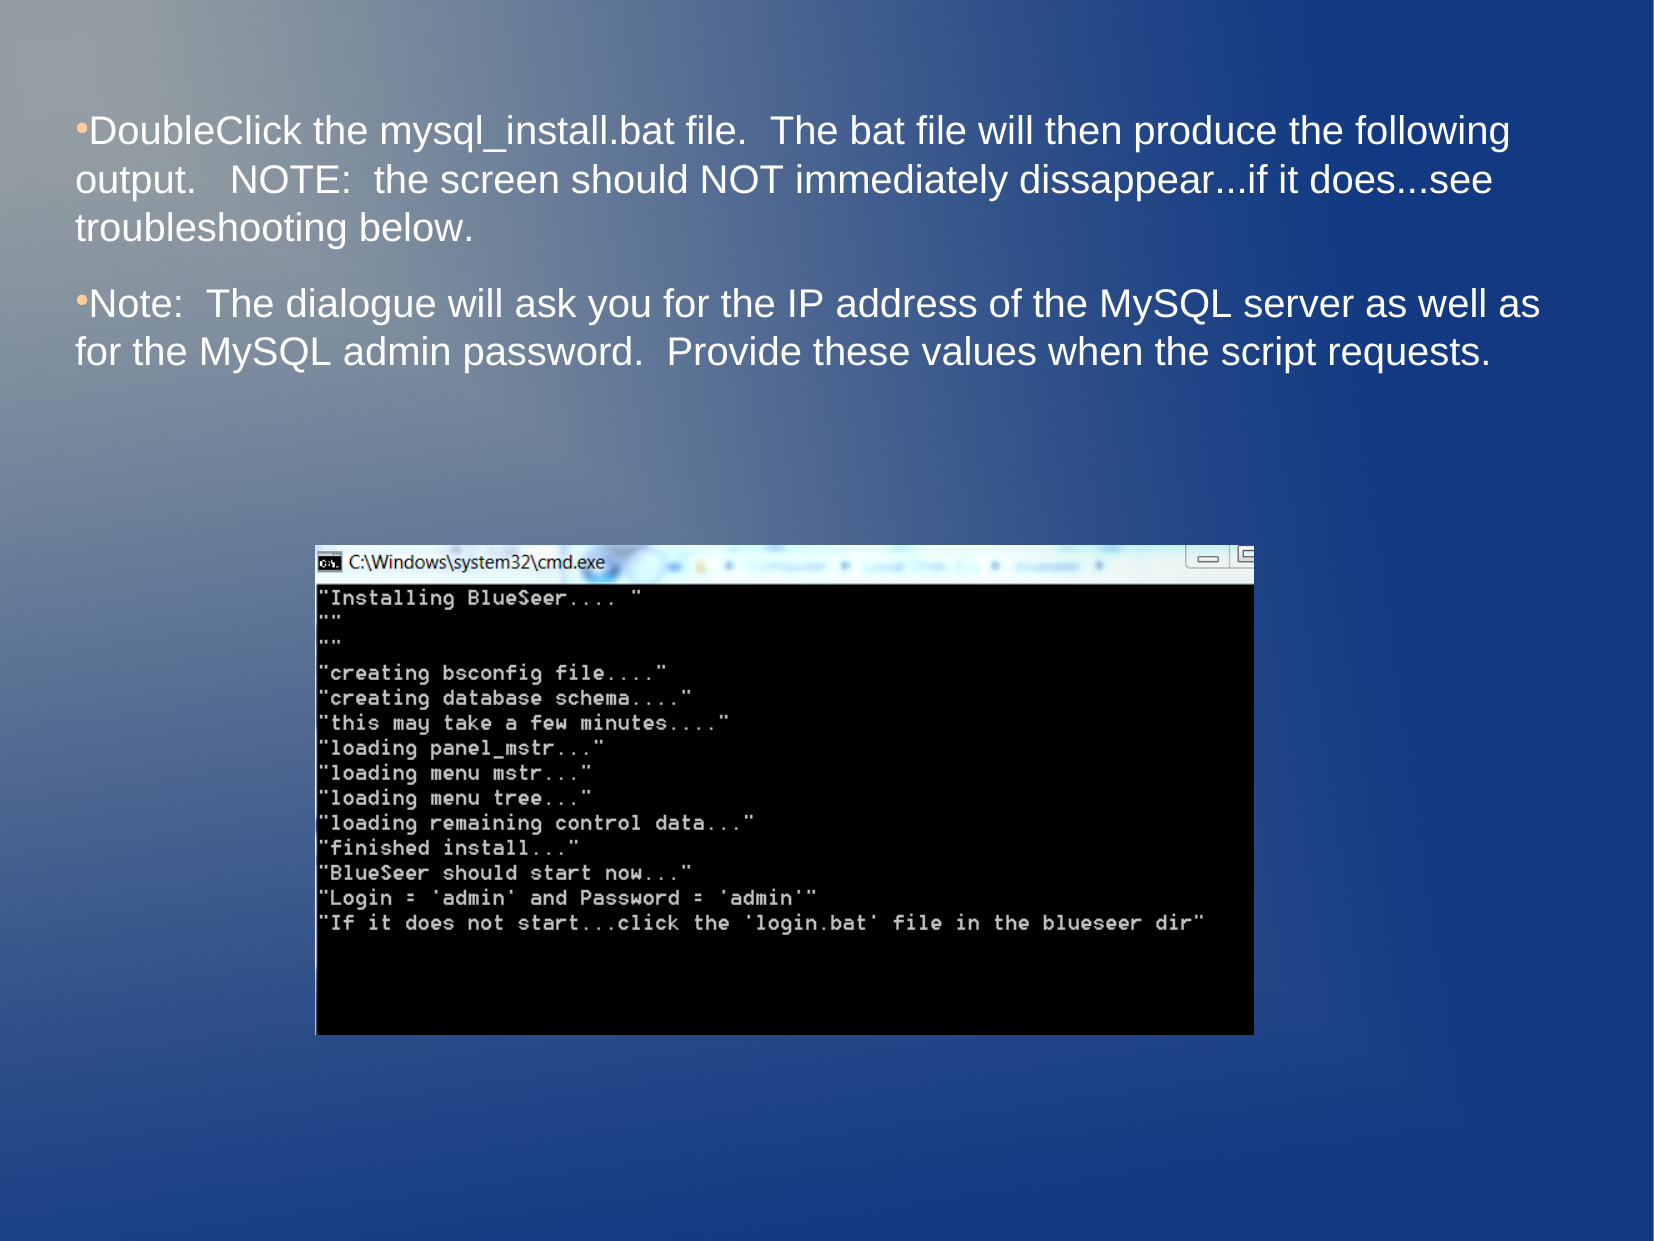

# DoubleClick the mysql_install.bat file. The bat file will then produce the following output. NOTE: the screen should NOT immediately dissappear...if it does...see troubleshooting below.
Note: The dialogue will ask you for the IP address of the MySQL server as well as for the MySQL admin password. Provide these values when the script requests.